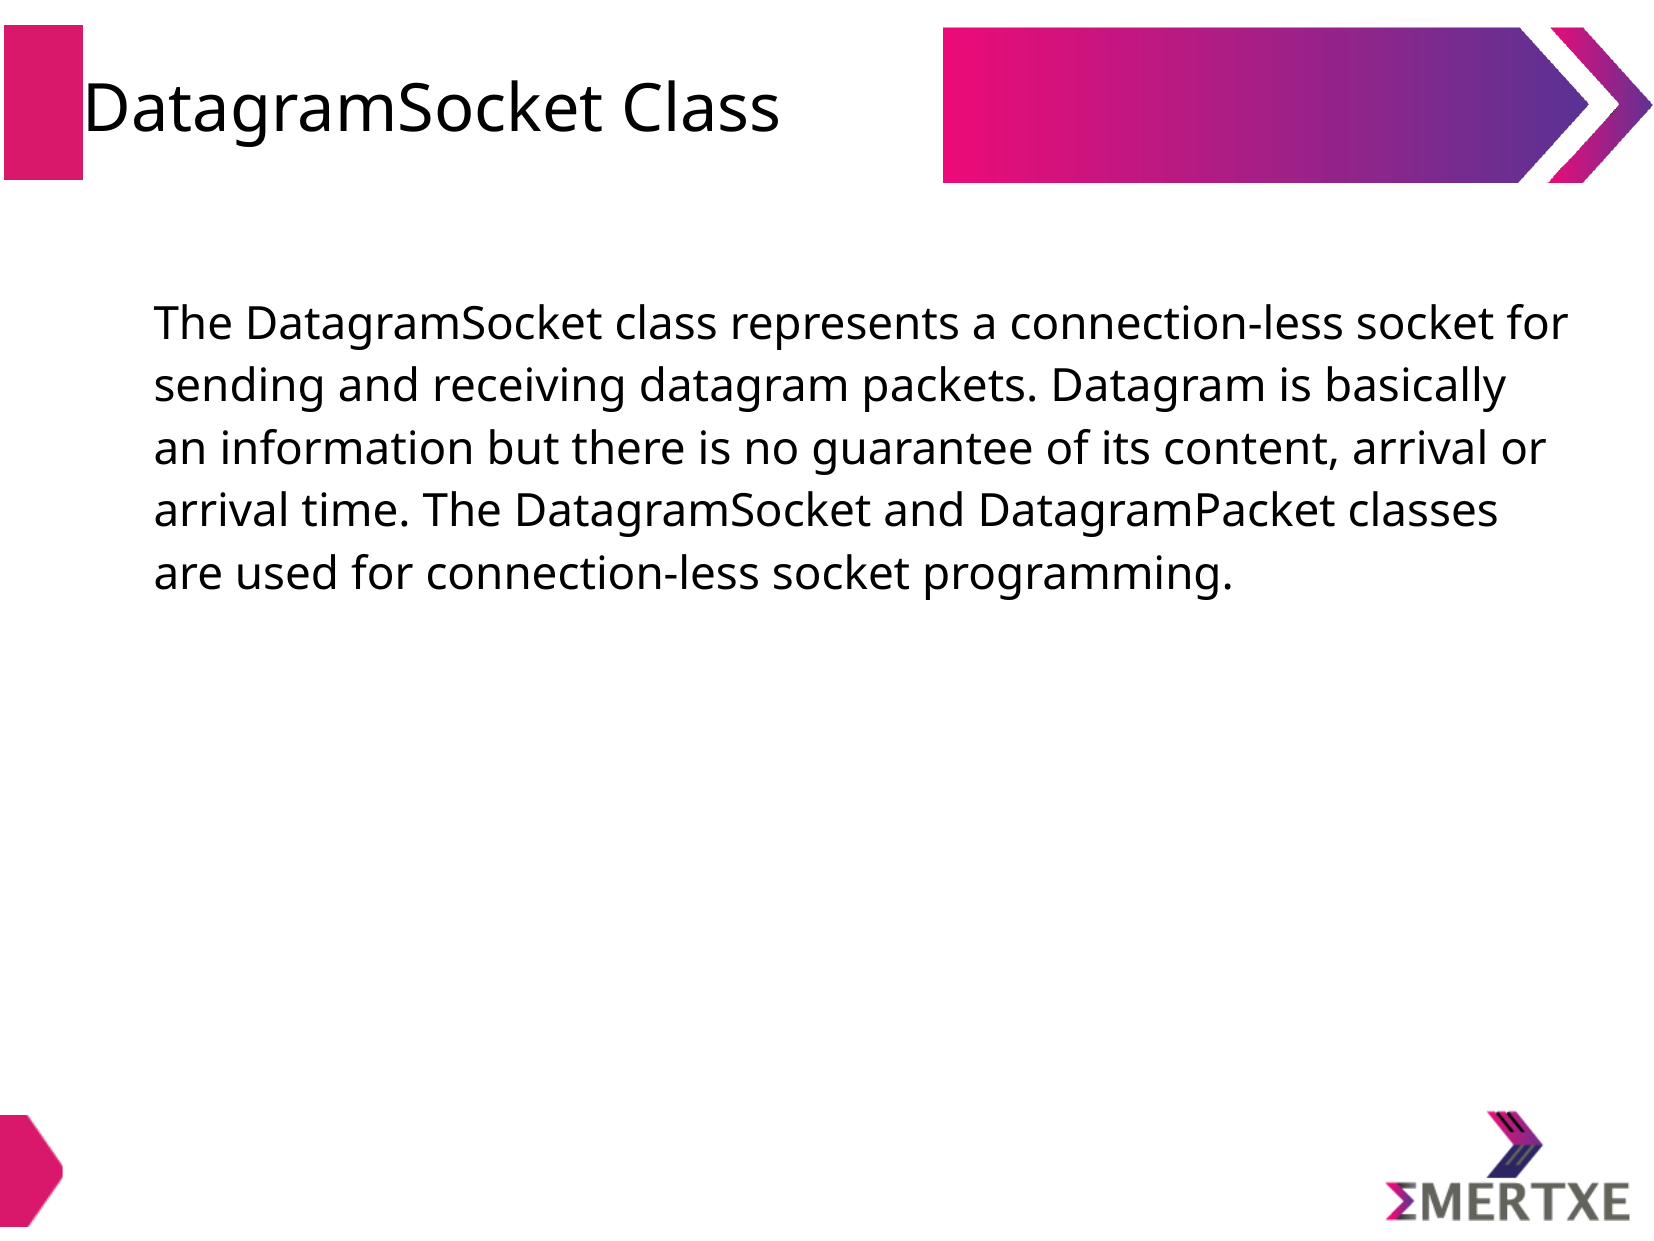

# DatagramSocket Class
The DatagramSocket class represents a connection-less socket for sending and receiving datagram packets. Datagram is basically an information but there is no guarantee of its content, arrival or arrival time. The DatagramSocket and DatagramPacket classes are used for connection-less socket programming.